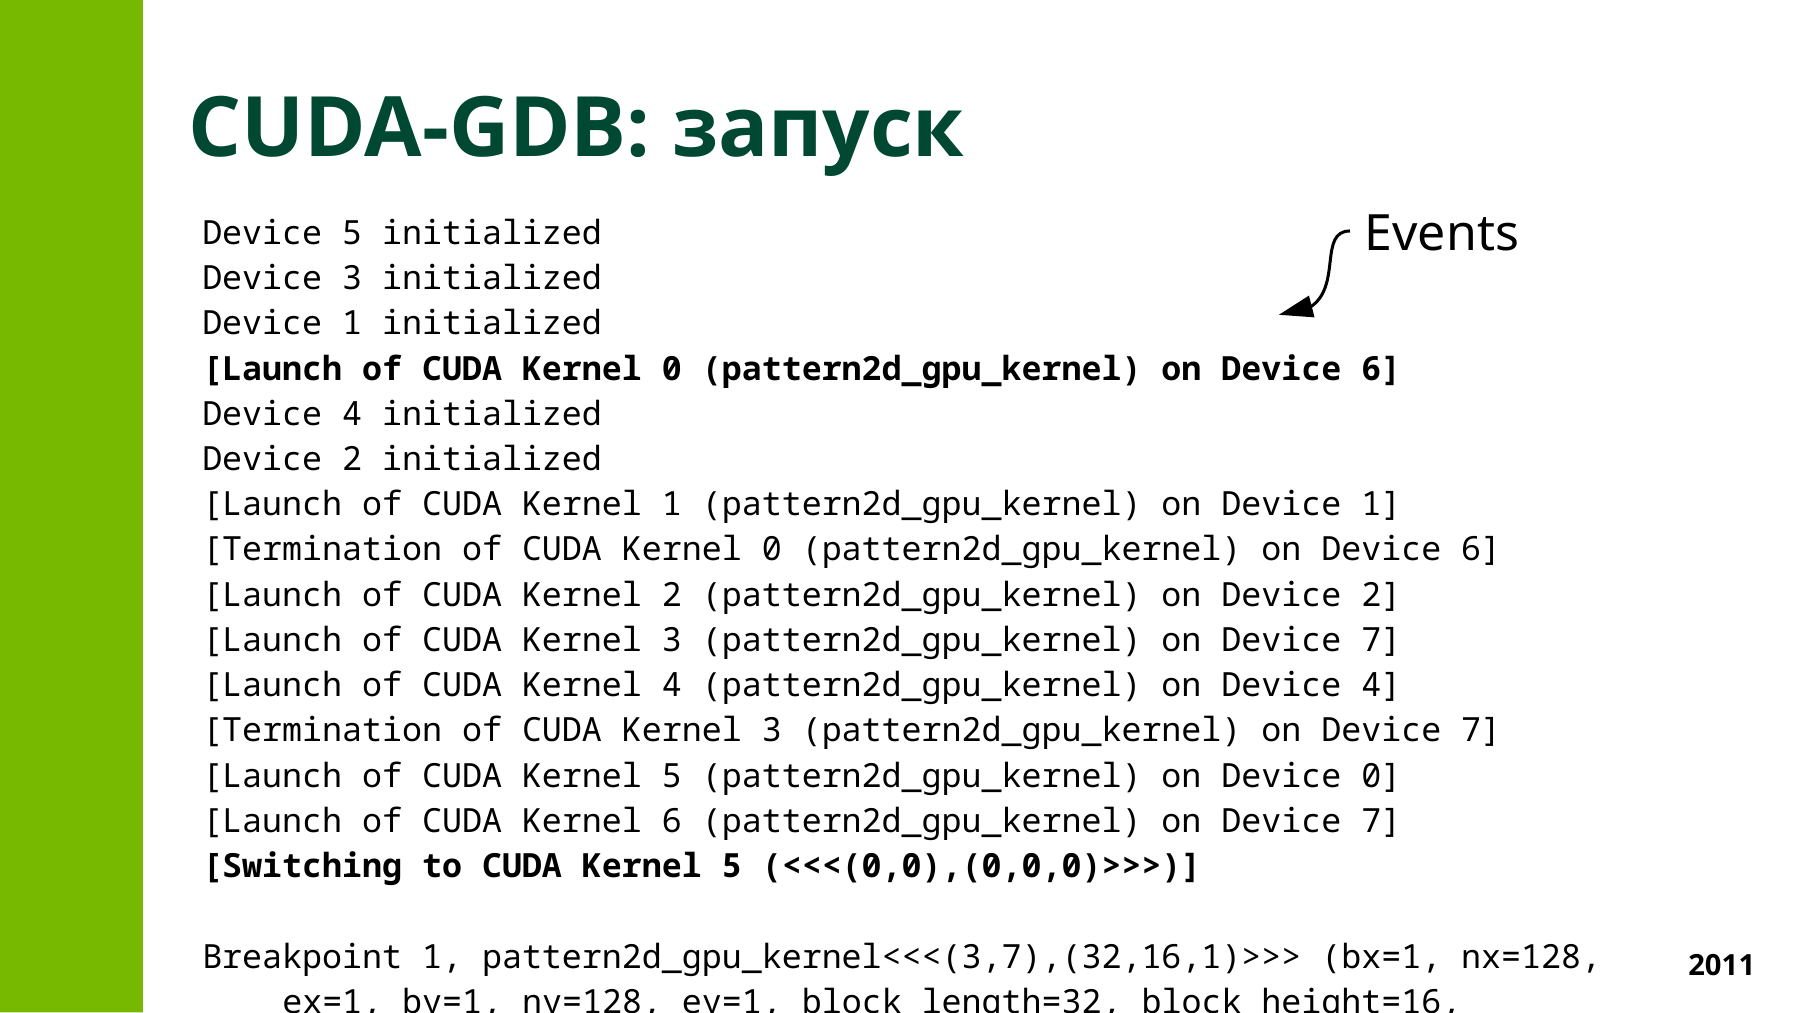

# CUDA-GDB: запуск
Events
Device 5 initialized
Device 3 initialized
Device 1 initialized
[Launch of CUDA Kernel 0 (pattern2d_gpu_kernel) on Device 6]
Device 4 initialized
Device 2 initialized
[Launch of CUDA Kernel 1 (pattern2d_gpu_kernel) on Device 1]
[Termination of CUDA Kernel 0 (pattern2d_gpu_kernel) on Device 6]
[Launch of CUDA Kernel 2 (pattern2d_gpu_kernel) on Device 2]
[Launch of CUDA Kernel 3 (pattern2d_gpu_kernel) on Device 7]
[Launch of CUDA Kernel 4 (pattern2d_gpu_kernel) on Device 4]
[Termination of CUDA Kernel 3 (pattern2d_gpu_kernel) on Device 7]
[Launch of CUDA Kernel 5 (pattern2d_gpu_kernel) on Device 0]
[Launch of CUDA Kernel 6 (pattern2d_gpu_kernel) on Device 7]
[Switching to CUDA Kernel 5 (<<<(0,0),(0,0,0)>>>)]
Breakpoint 1, pattern2d_gpu_kernel<<<(3,7),(32,16,1)>>> (bx=1, nx=128,
 ex=1, by=1, ny=128, ey=1, block_length=32, block_height=16,
 in=0x100000, out=0x110000, id=0) at pattern2d.cu:52
52		int i = blockIdx.x * block_length + threadIdx.x + bx;